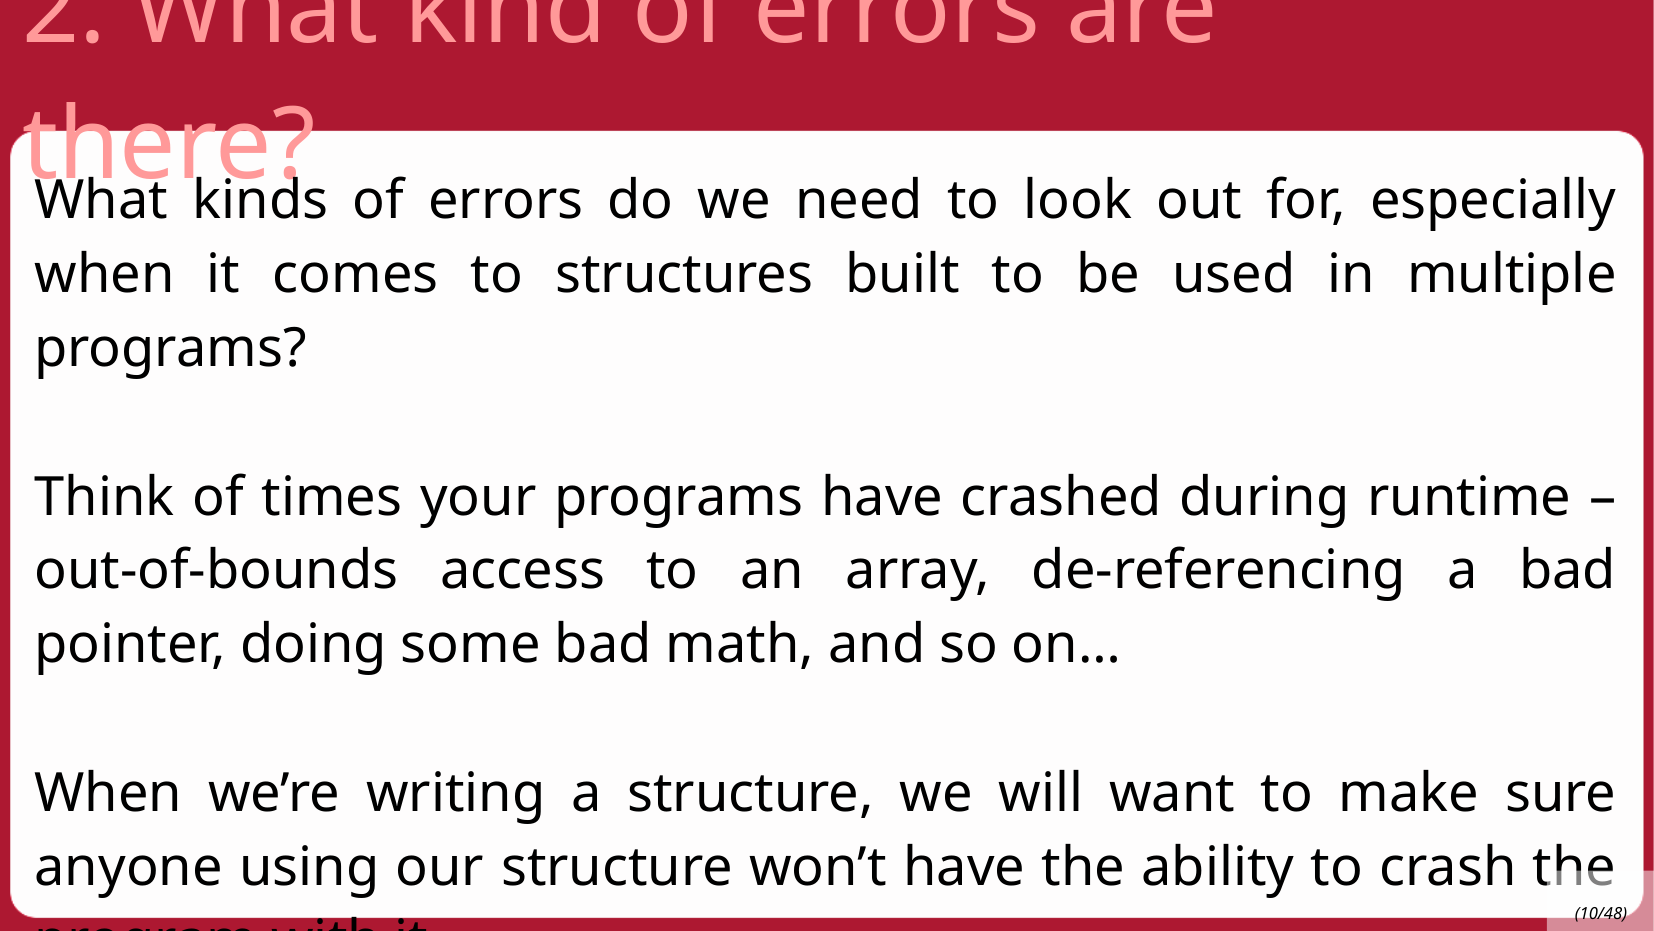

# 2. What kind of errors are there?
What kinds of errors do we need to look out for, especially when it comes to structures built to be used in multiple programs?
Think of times your programs have crashed during runtime – out-of-bounds access to an array, de-referencing a bad pointer, doing some bad math, and so on…
When we’re writing a structure, we will want to make sure anyone using our structure won’t have the ability to crash the program with it.